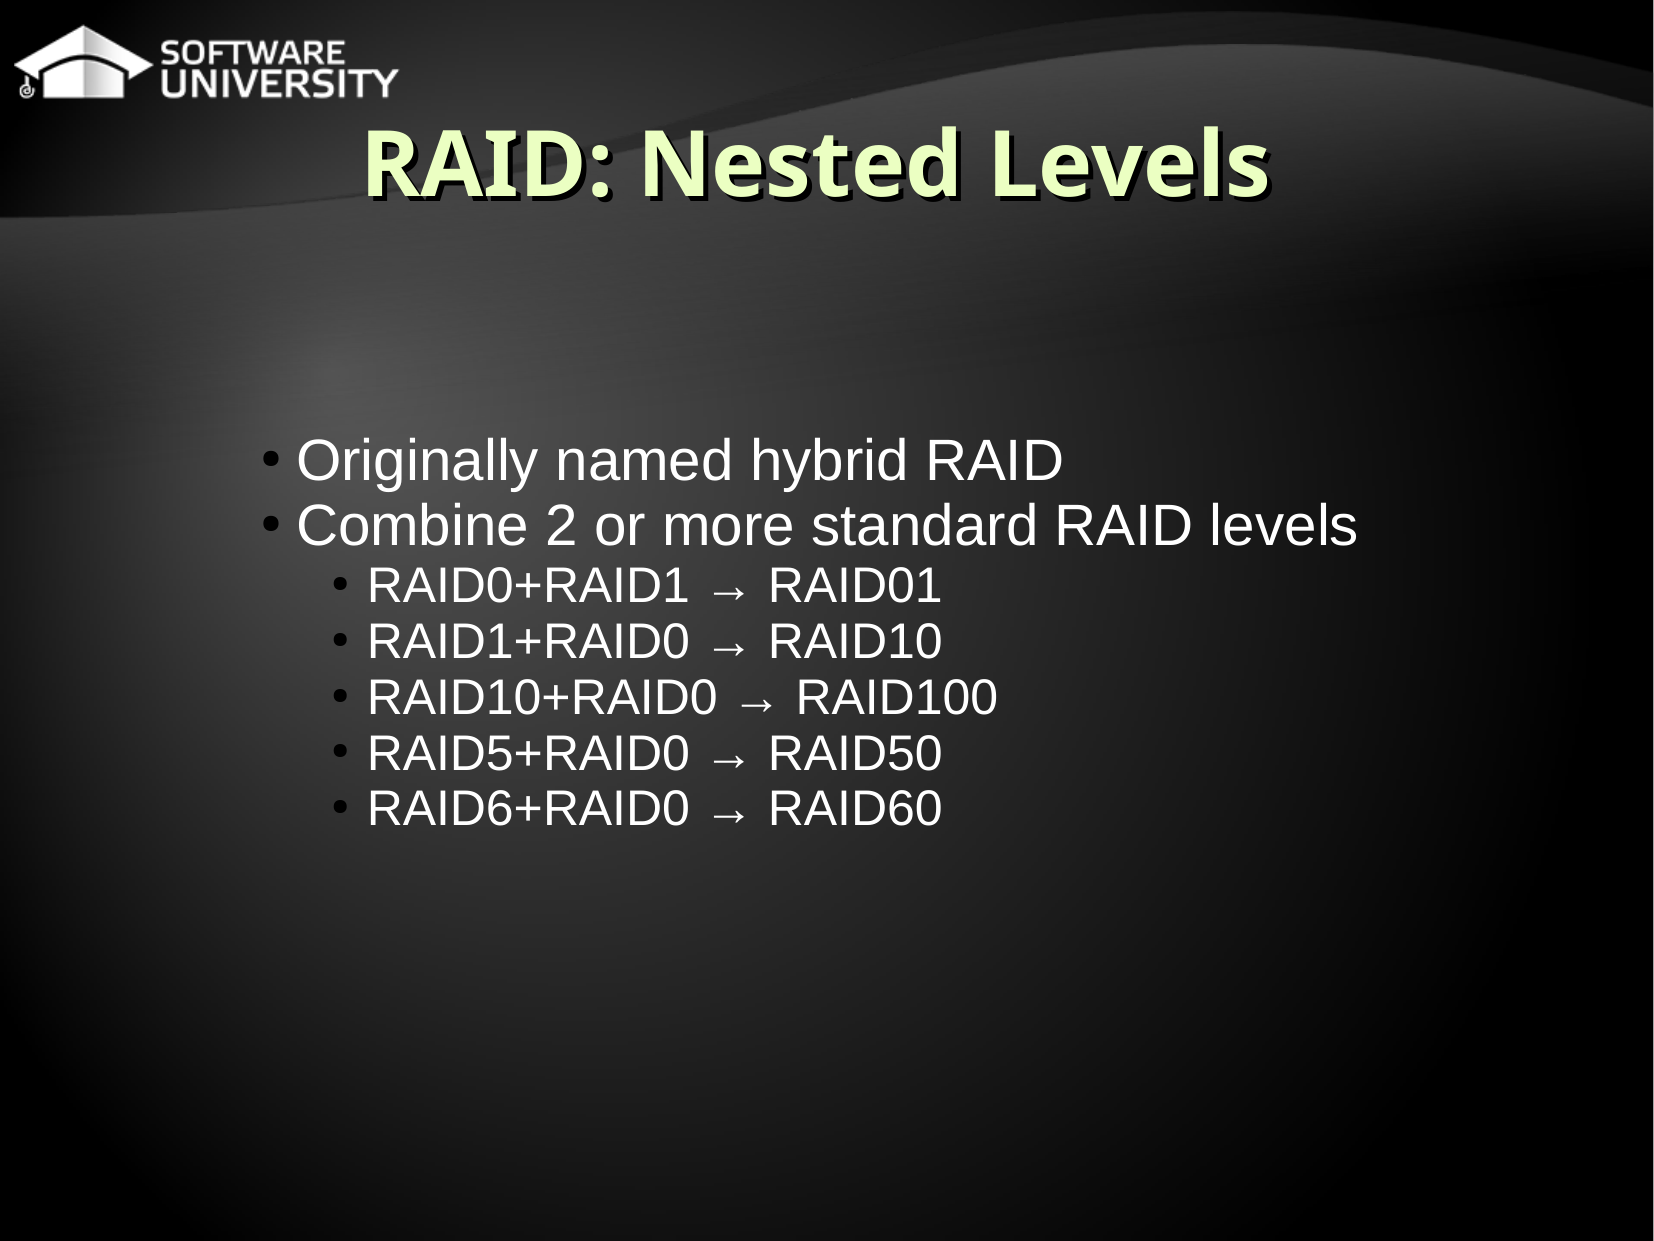

# RAID: Nested Levels
Originally named hybrid RAID
Combine 2 or more standard RAID levels
RAID0+RAID1 → RAID01
RAID1+RAID0 → RAID10
RAID10+RAID0 → RAID100
RAID5+RAID0 → RAID50
RAID6+RAID0 → RAID60